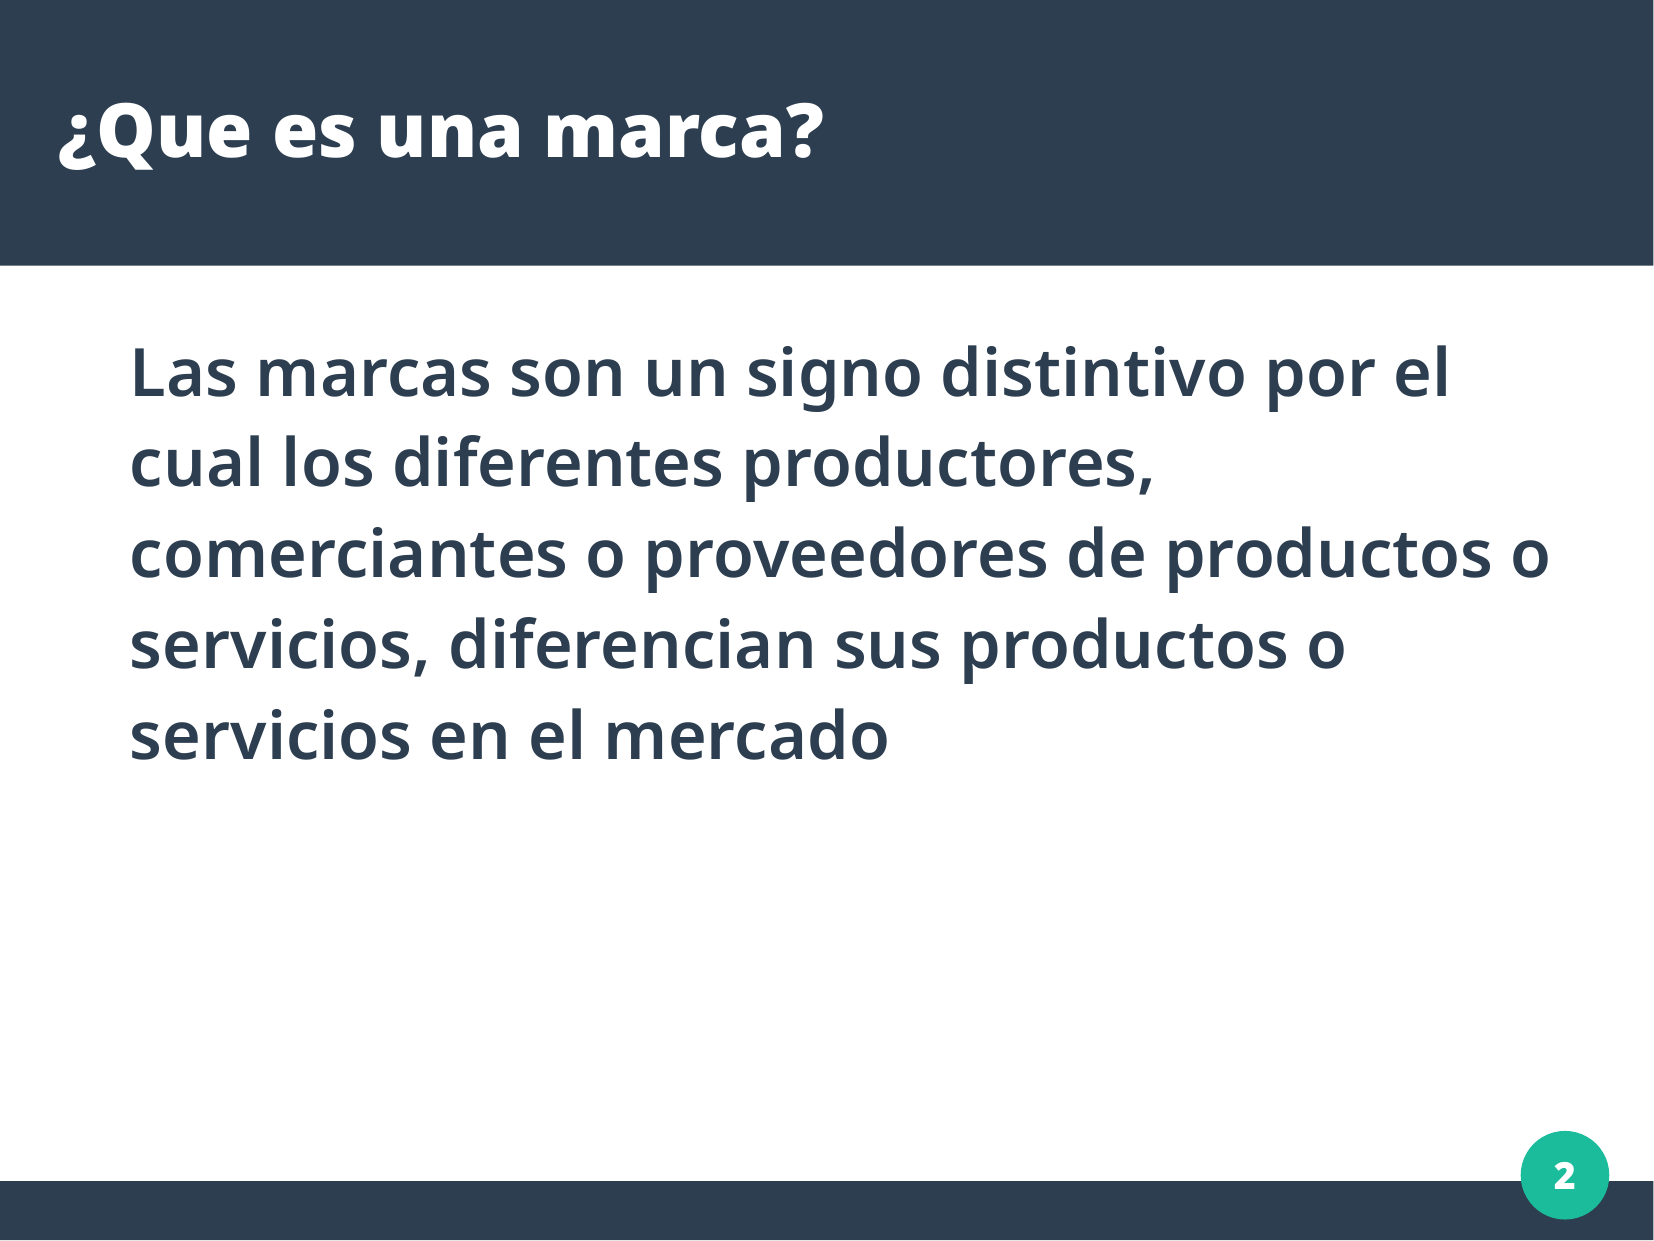

# ¿Que es una marca?
Las marcas son un signo distintivo por el cual los diferentes productores, comerciantes o proveedores de productos o servicios, diferencian sus productos o servicios en el mercado
2